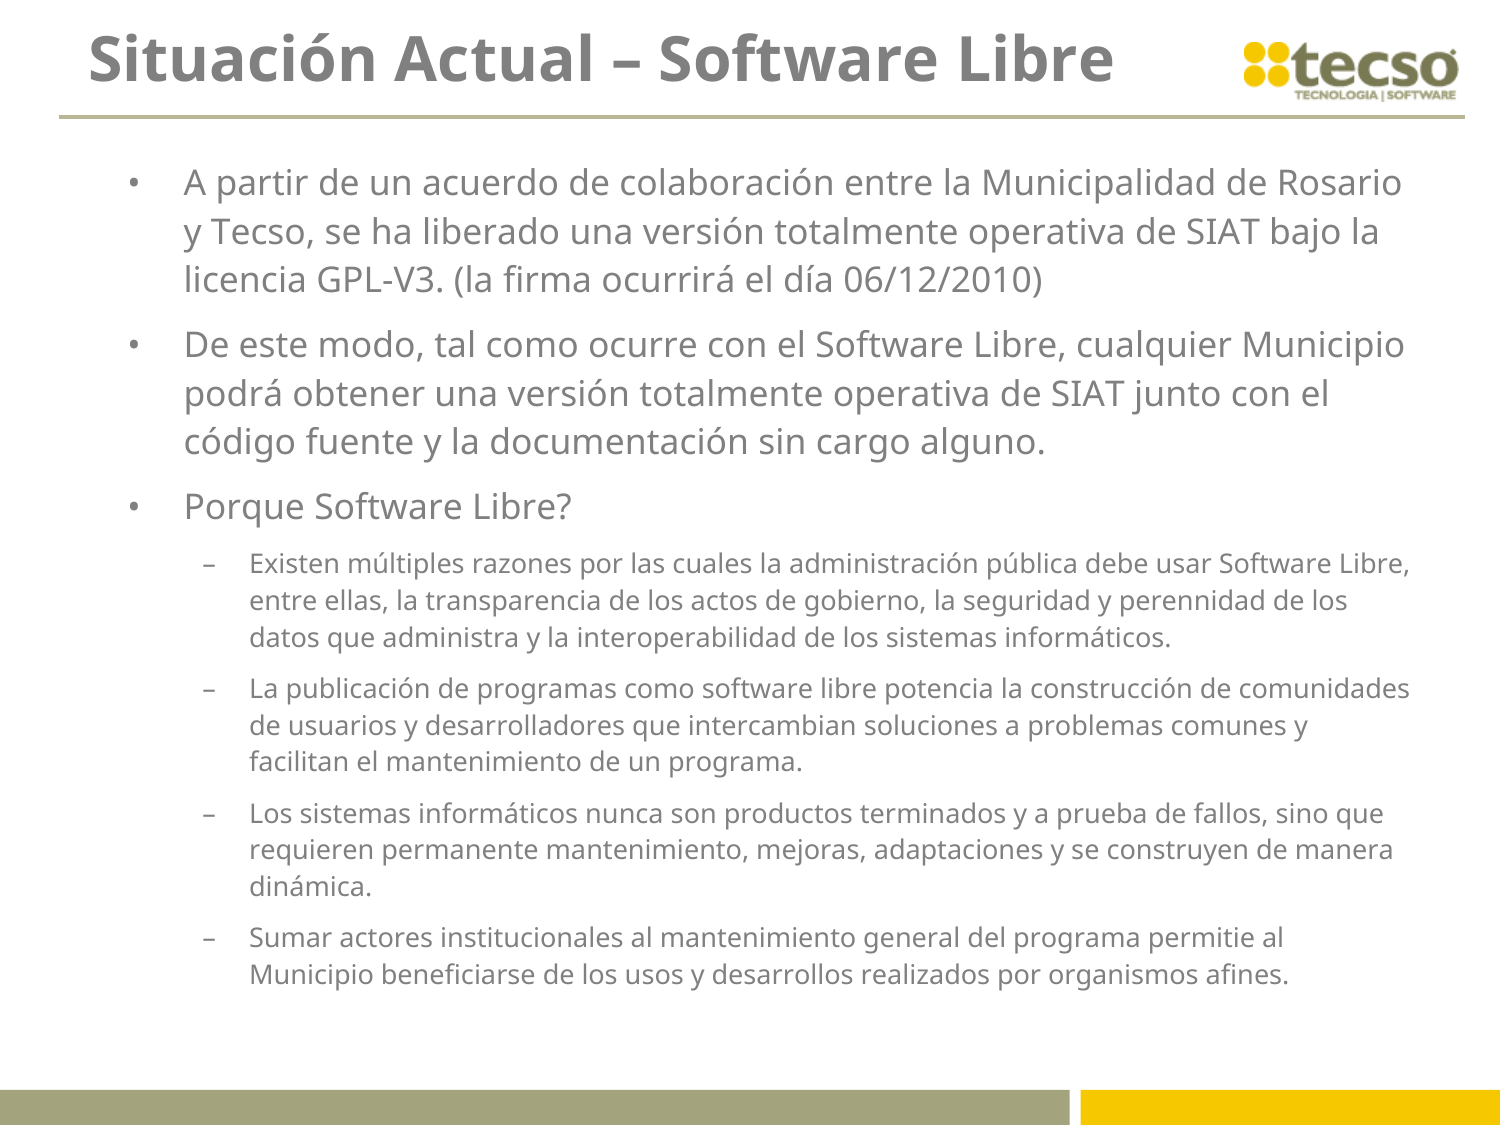

# Situación Actual – Software Libre
A partir de un acuerdo de colaboración entre la Municipalidad de Rosario y Tecso, se ha liberado una versión totalmente operativa de SIAT bajo la licencia GPL-V3. (la firma ocurrirá el día 06/12/2010)
De este modo, tal como ocurre con el Software Libre, cualquier Municipio podrá obtener una versión totalmente operativa de SIAT junto con el código fuente y la documentación sin cargo alguno.
Porque Software Libre?
Existen múltiples razones por las cuales la administración pública debe usar Software Libre, entre ellas, la transparencia de los actos de gobierno, la seguridad y perennidad de los datos que administra y la interoperabilidad de los sistemas informáticos.
La publicación de programas como software libre potencia la construcción de comunidades de usuarios y desarrolladores que intercambian soluciones a problemas comunes y facilitan el mantenimiento de un programa.
Los sistemas informáticos nunca son productos terminados y a prueba de fallos, sino que requieren permanente mantenimiento, mejoras, adaptaciones y se construyen de manera dinámica.
Sumar actores institucionales al mantenimiento general del programa permitie al Municipio beneficiarse de los usos y desarrollos realizados por organismos afines.